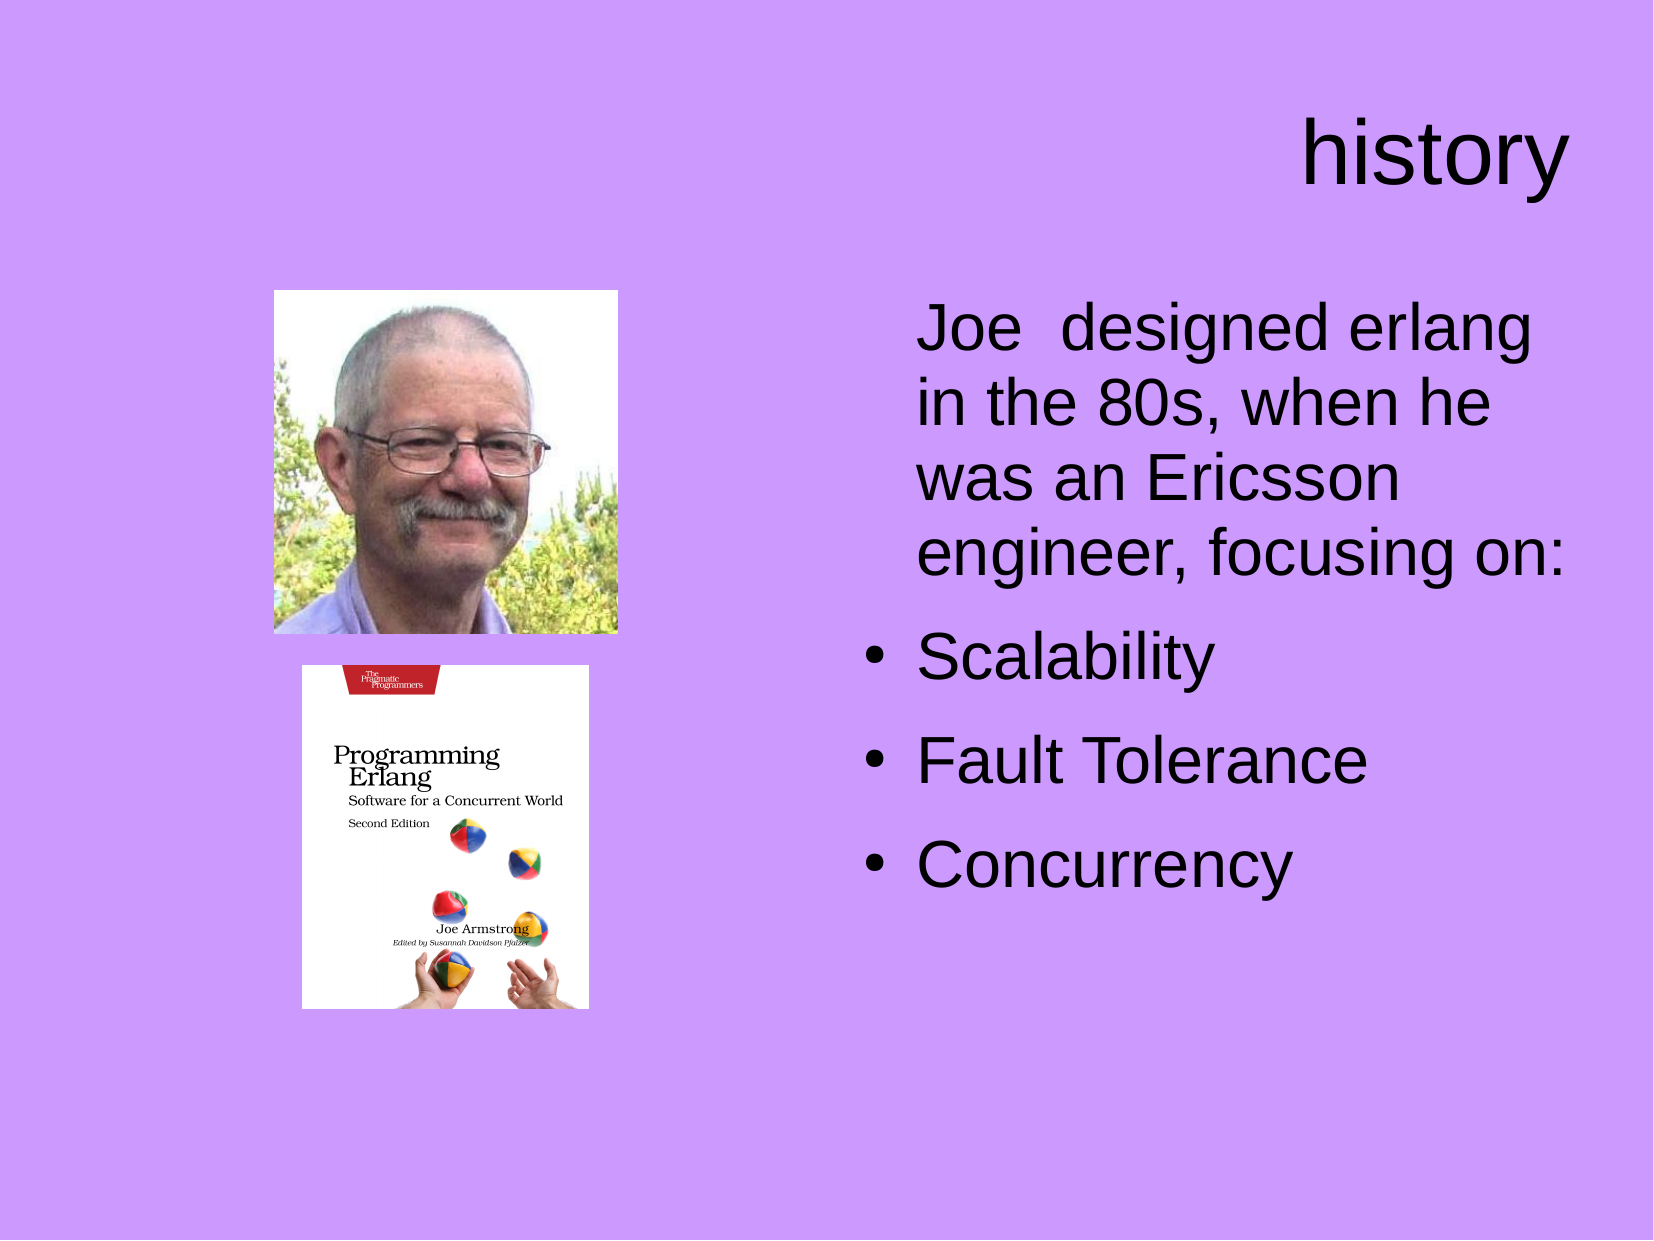

# history
Joe designed erlang in the 80s, when he was an Ericsson engineer, focusing on:
Scalability
Fault Tolerance
Concurrency